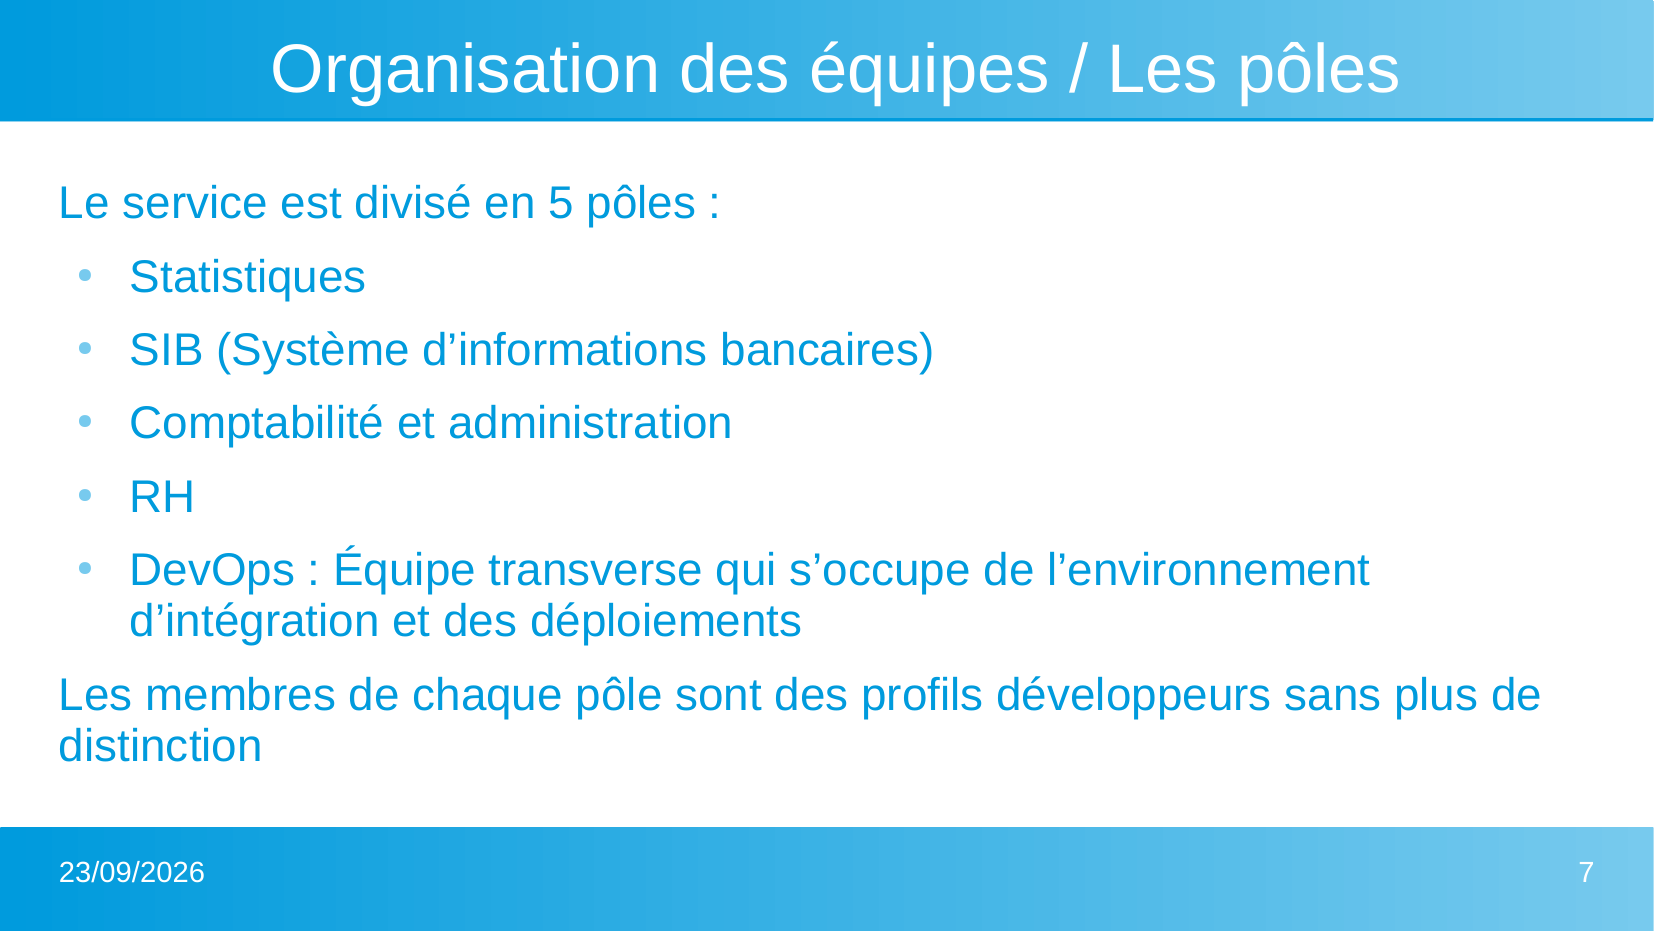

# Organisation des équipes / Les pôles
Le service est divisé en 5 pôles :
Statistiques
SIB (Système d’informations bancaires)
Comptabilité et administration
RH
DevOps : Équipe transverse qui s’occupe de l’environnement d’intégration et des déploiements
Les membres de chaque pôle sont des profils développeurs sans plus de distinction
7